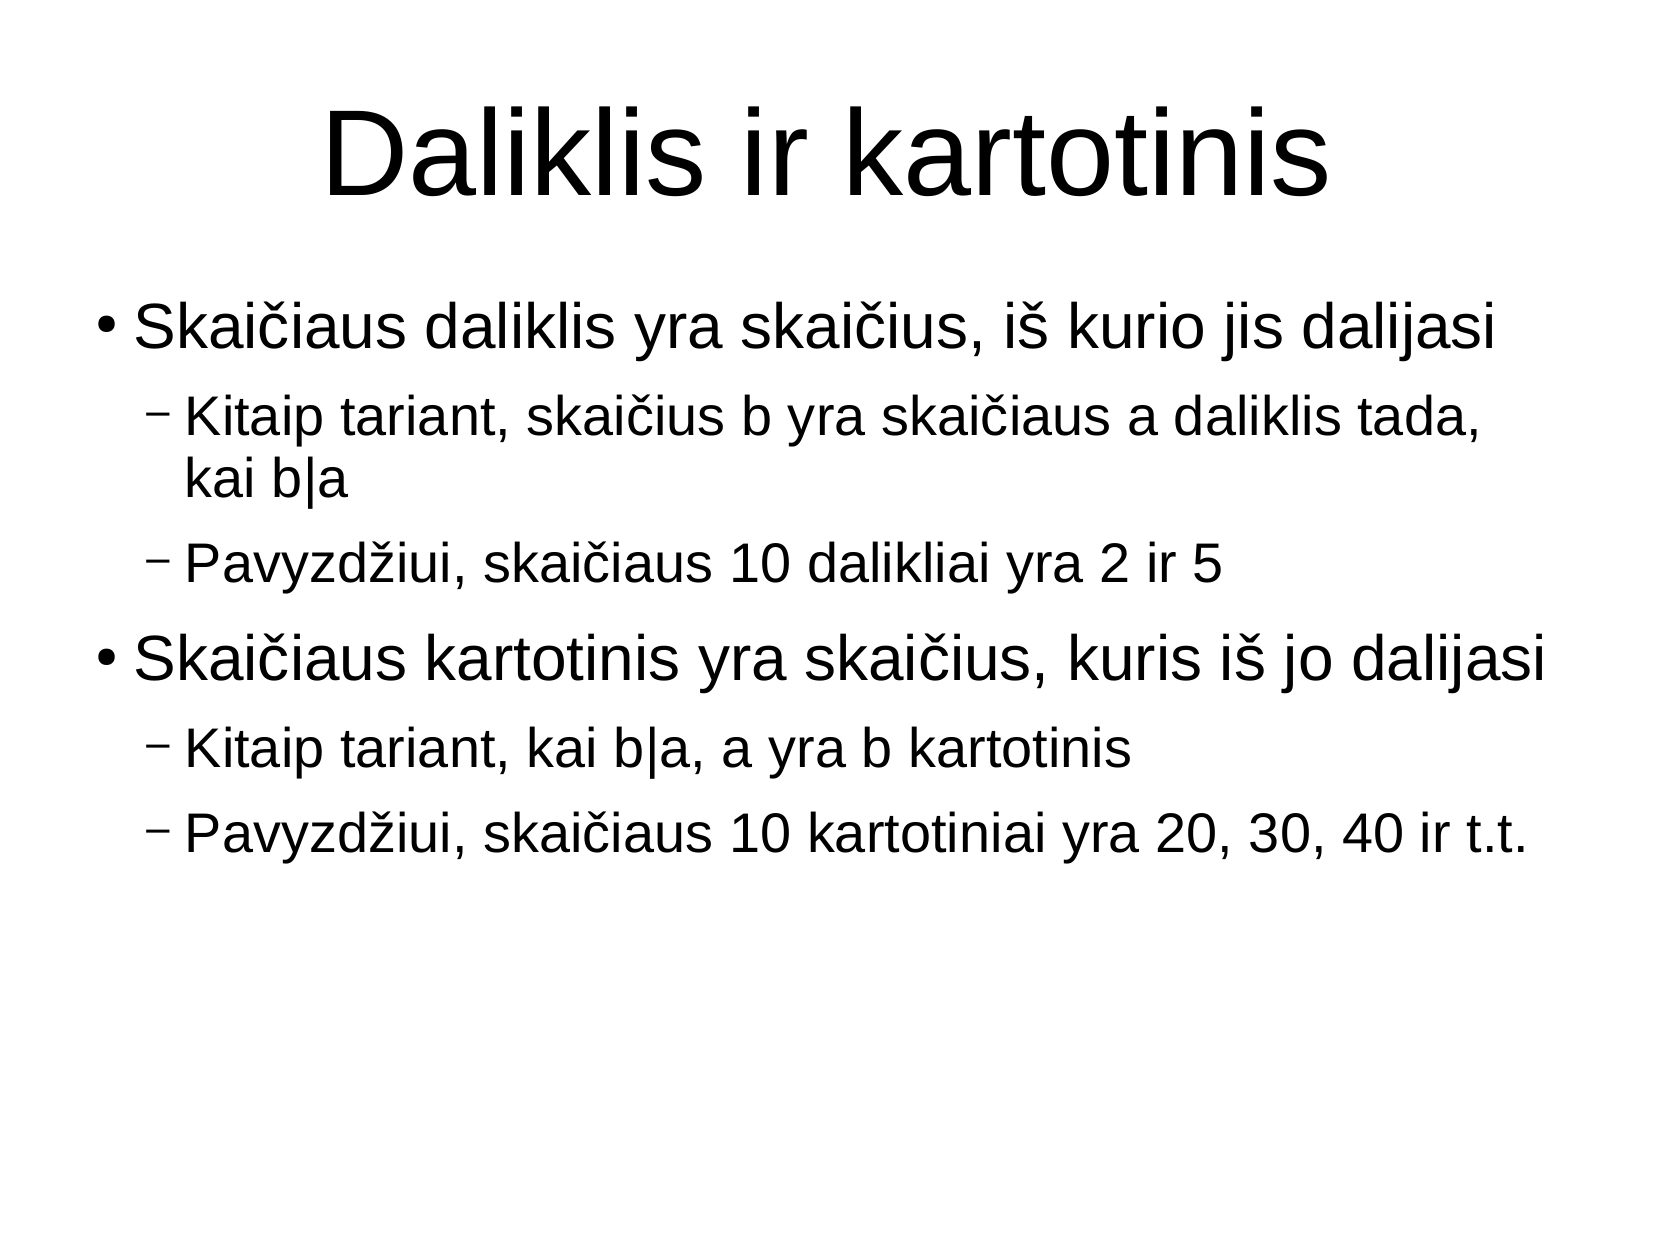

# Daliklis ir kartotinis
Skaičiaus daliklis yra skaičius, iš kurio jis dalijasi
Kitaip tariant, skaičius b yra skaičiaus a daliklis tada, kai b|a
Pavyzdžiui, skaičiaus 10 dalikliai yra 2 ir 5
Skaičiaus kartotinis yra skaičius, kuris iš jo dalijasi
Kitaip tariant, kai b|a, a yra b kartotinis
Pavyzdžiui, skaičiaus 10 kartotiniai yra 20, 30, 40 ir t.t.